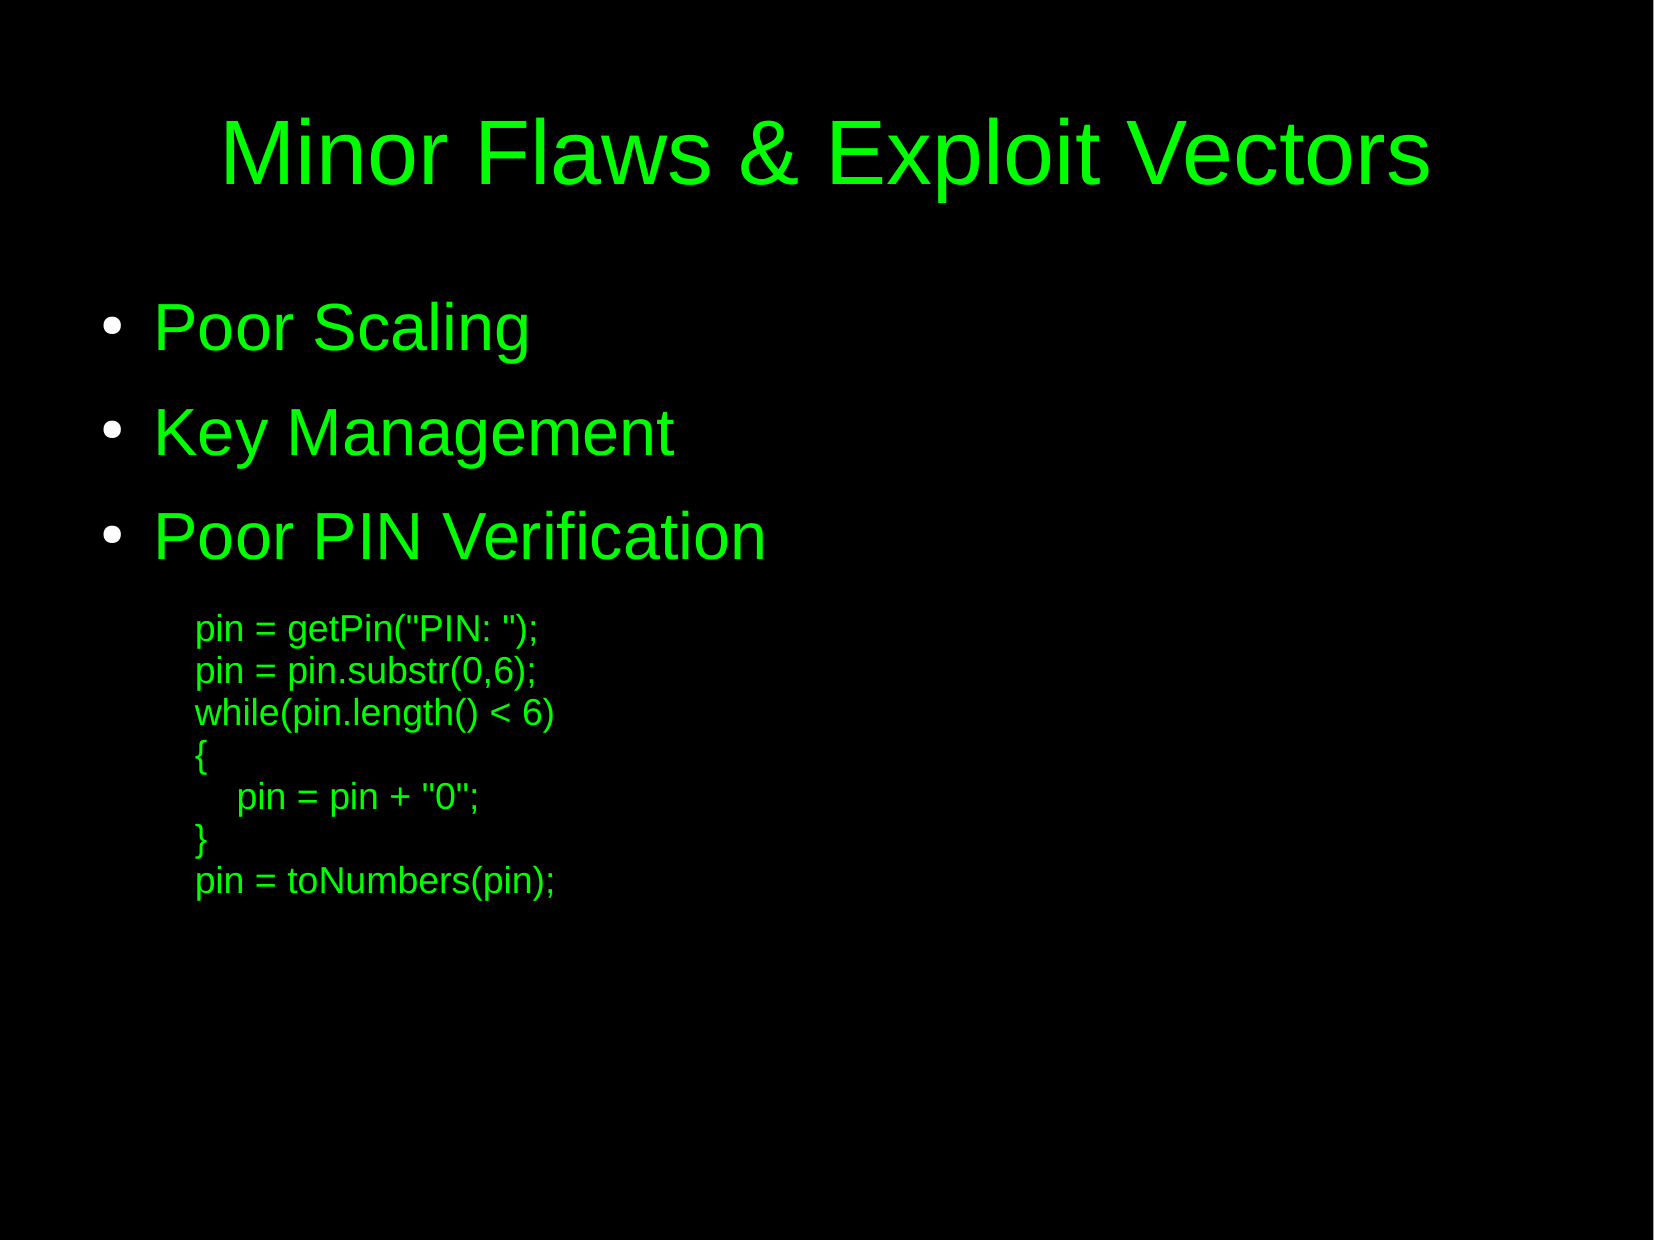

# Minor Flaws & Exploit Vectors
Poor Scaling
Key Management
Poor PIN Verification
pin = getPin("PIN: ");
pin = pin.substr(0,6);
while(pin.length() < 6)
{
 pin = pin + "0";
}
pin = toNumbers(pin);